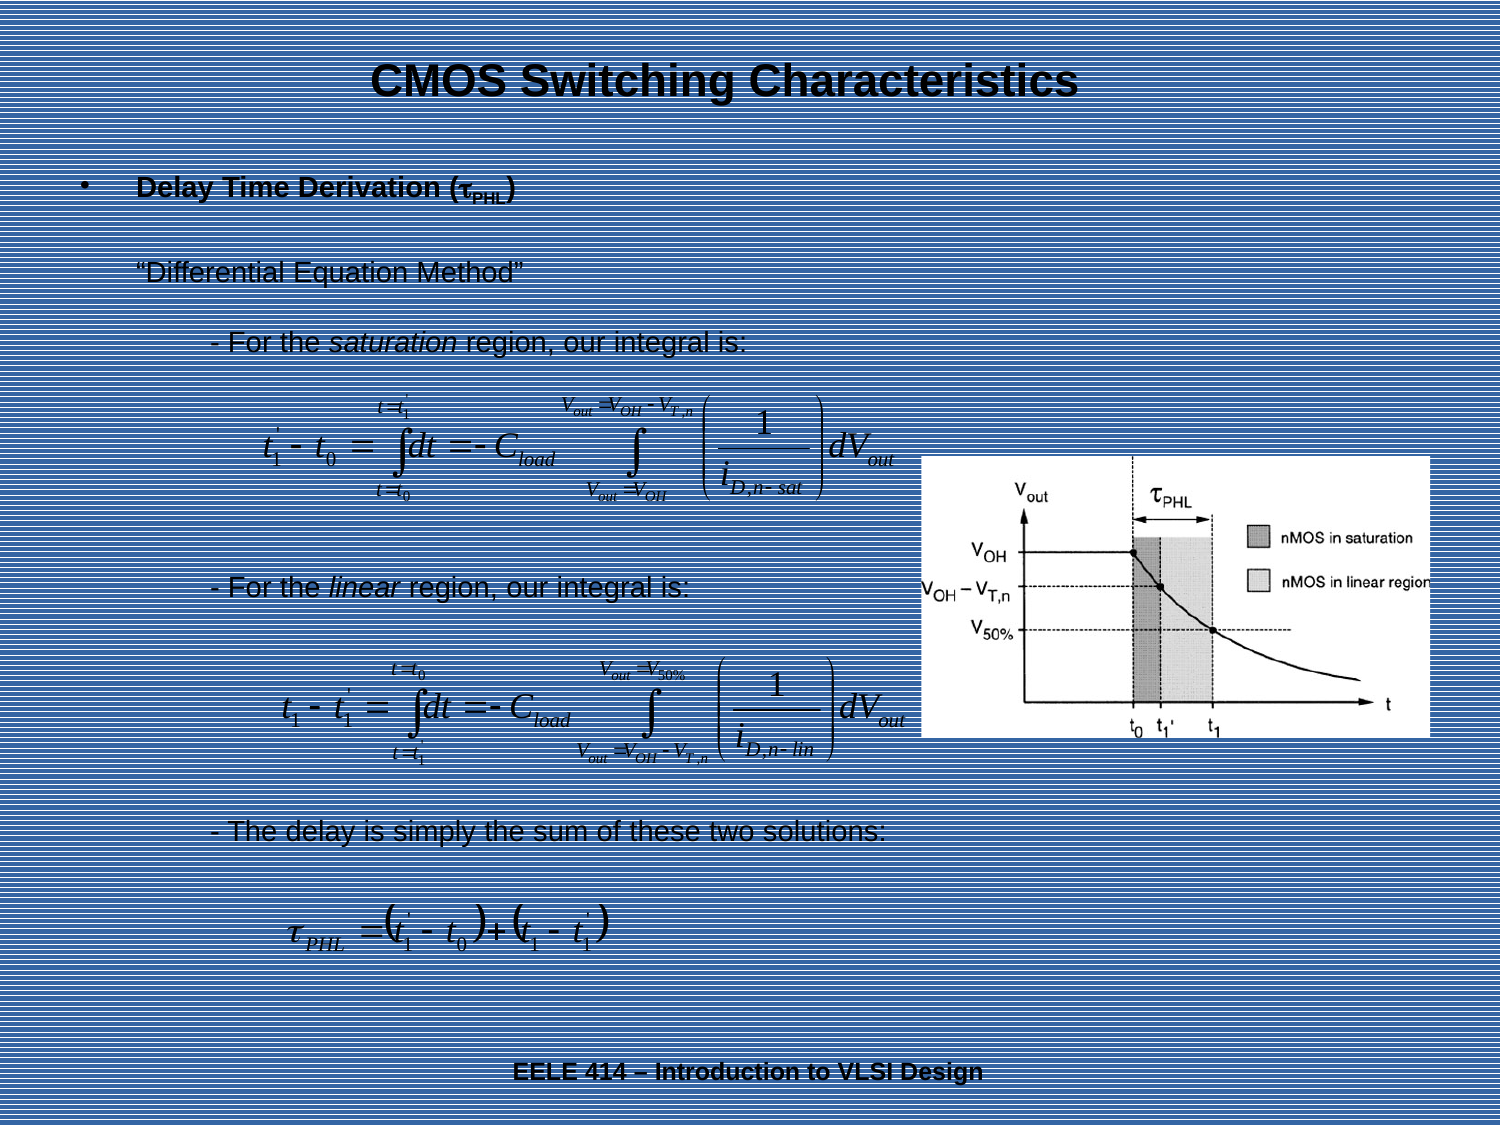

# CMOS Switching Characteristics
Delay Time Derivation (PHL)
“Differential Equation Method”
 	- For the saturation region, our integral is:
 	- For the linear region, our integral is:
 		- The delay is simply the sum of these two solutions: